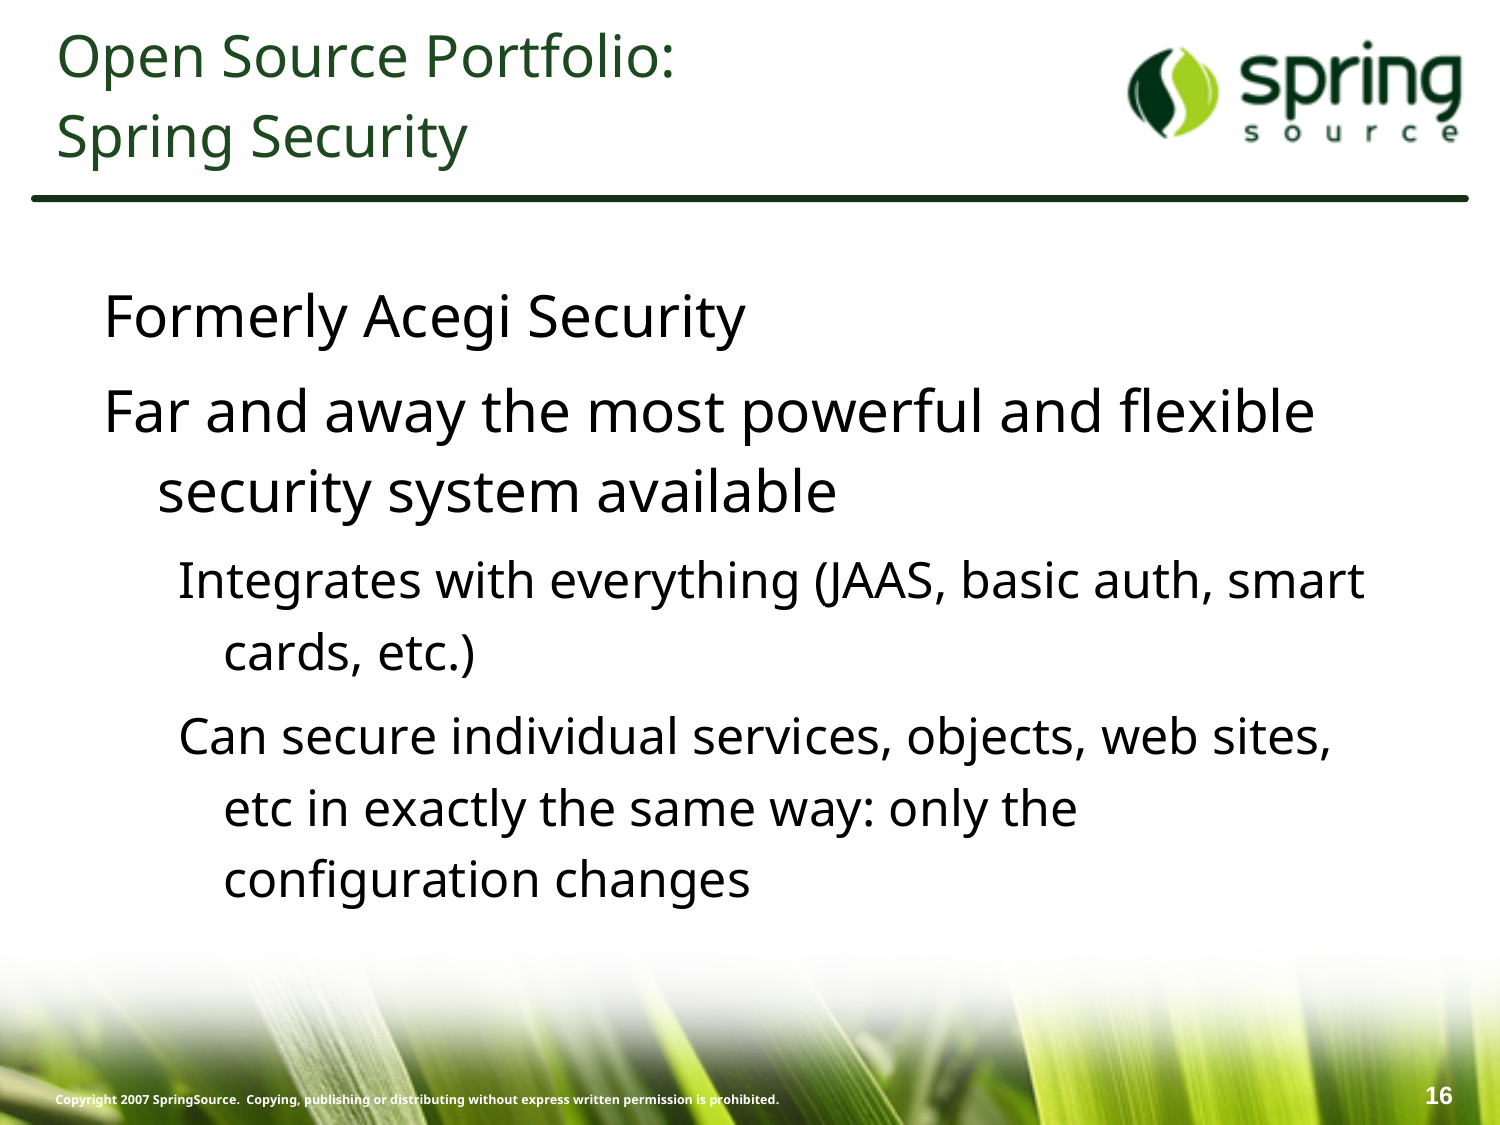

Open Source Portfolio:
Spring Security‏
Formerly Acegi Security
Far and away the most powerful and flexible security system available
Integrates with everything (JAAS, basic auth, smart cards, etc.)‏
Can secure individual services, objects, web sites, etc in exactly the same way: only the configuration changes